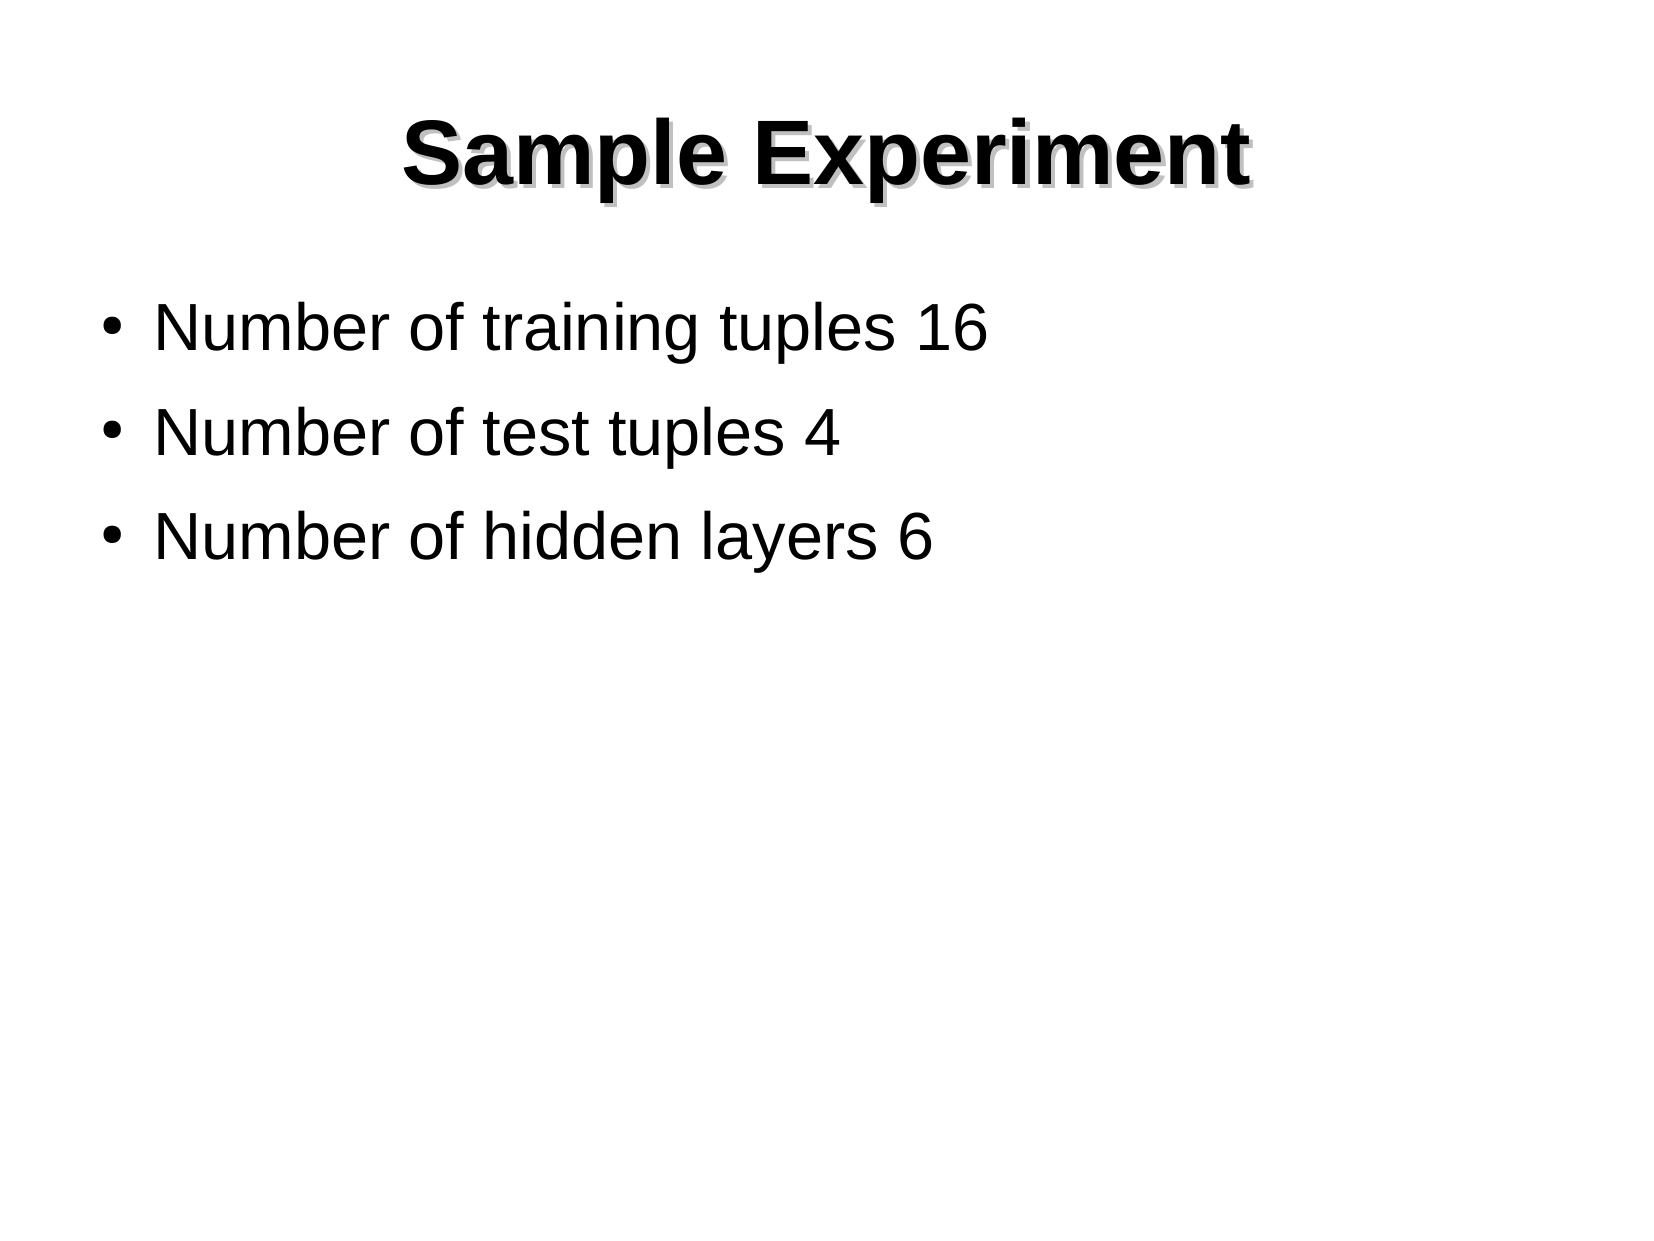

# Sample Experiment
Number of training tuples 16
Number of test tuples 4
Number of hidden layers 6